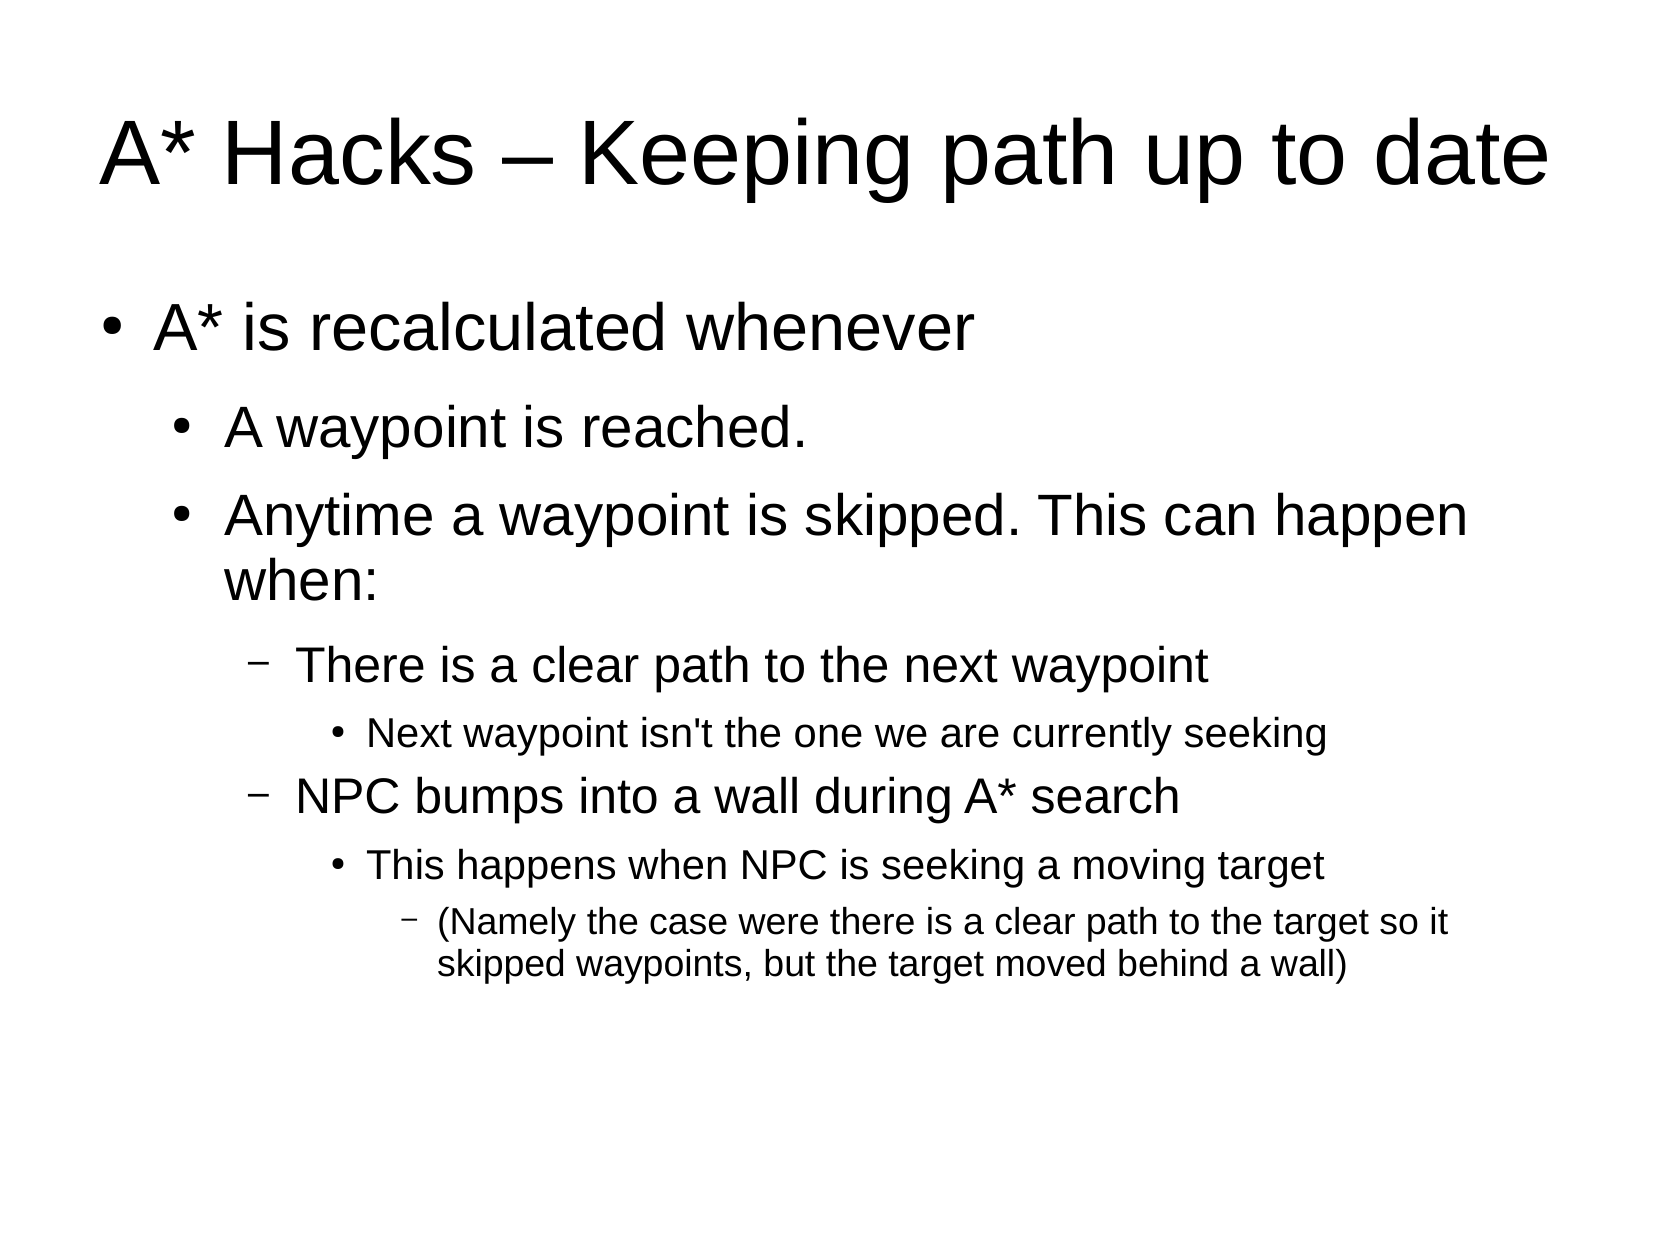

# A* Hacks – Keeping path up to date
A* is recalculated whenever
A waypoint is reached.
Anytime a waypoint is skipped. This can happen when:
There is a clear path to the next waypoint
Next waypoint isn't the one we are currently seeking
NPC bumps into a wall during A* search
This happens when NPC is seeking a moving target
(Namely the case were there is a clear path to the target so it skipped waypoints, but the target moved behind a wall)